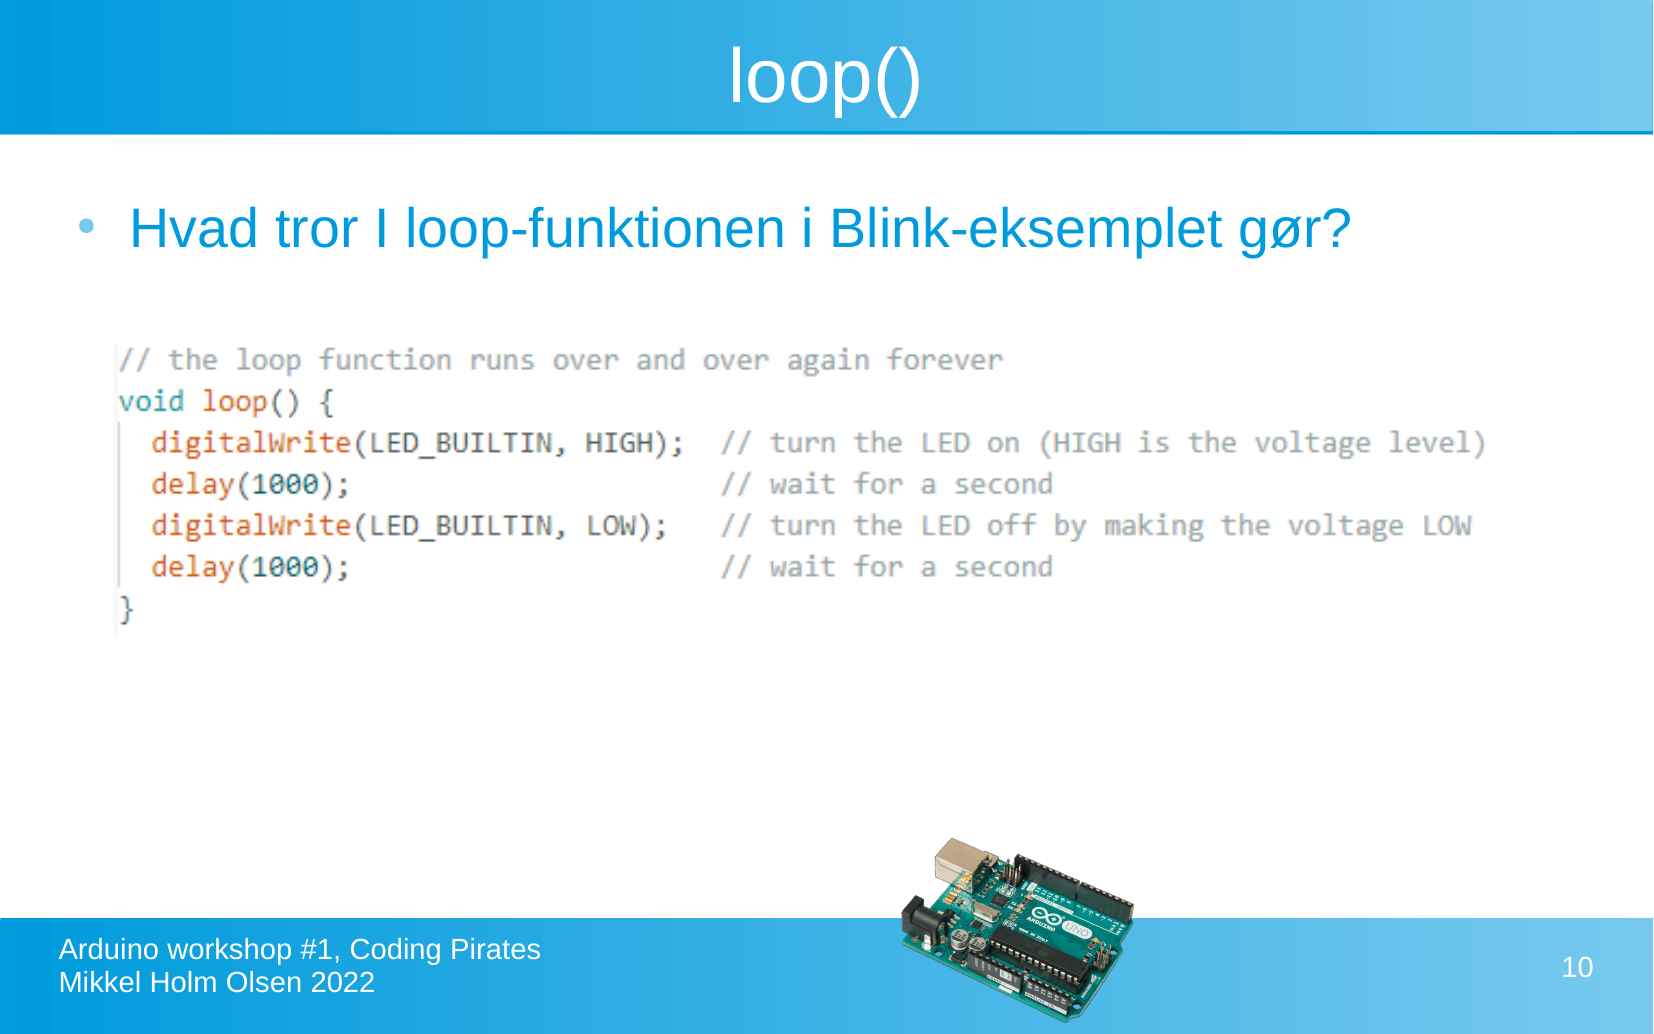

# loop()
Hvad tror I loop-funktionen i Blink-eksemplet gør?
10